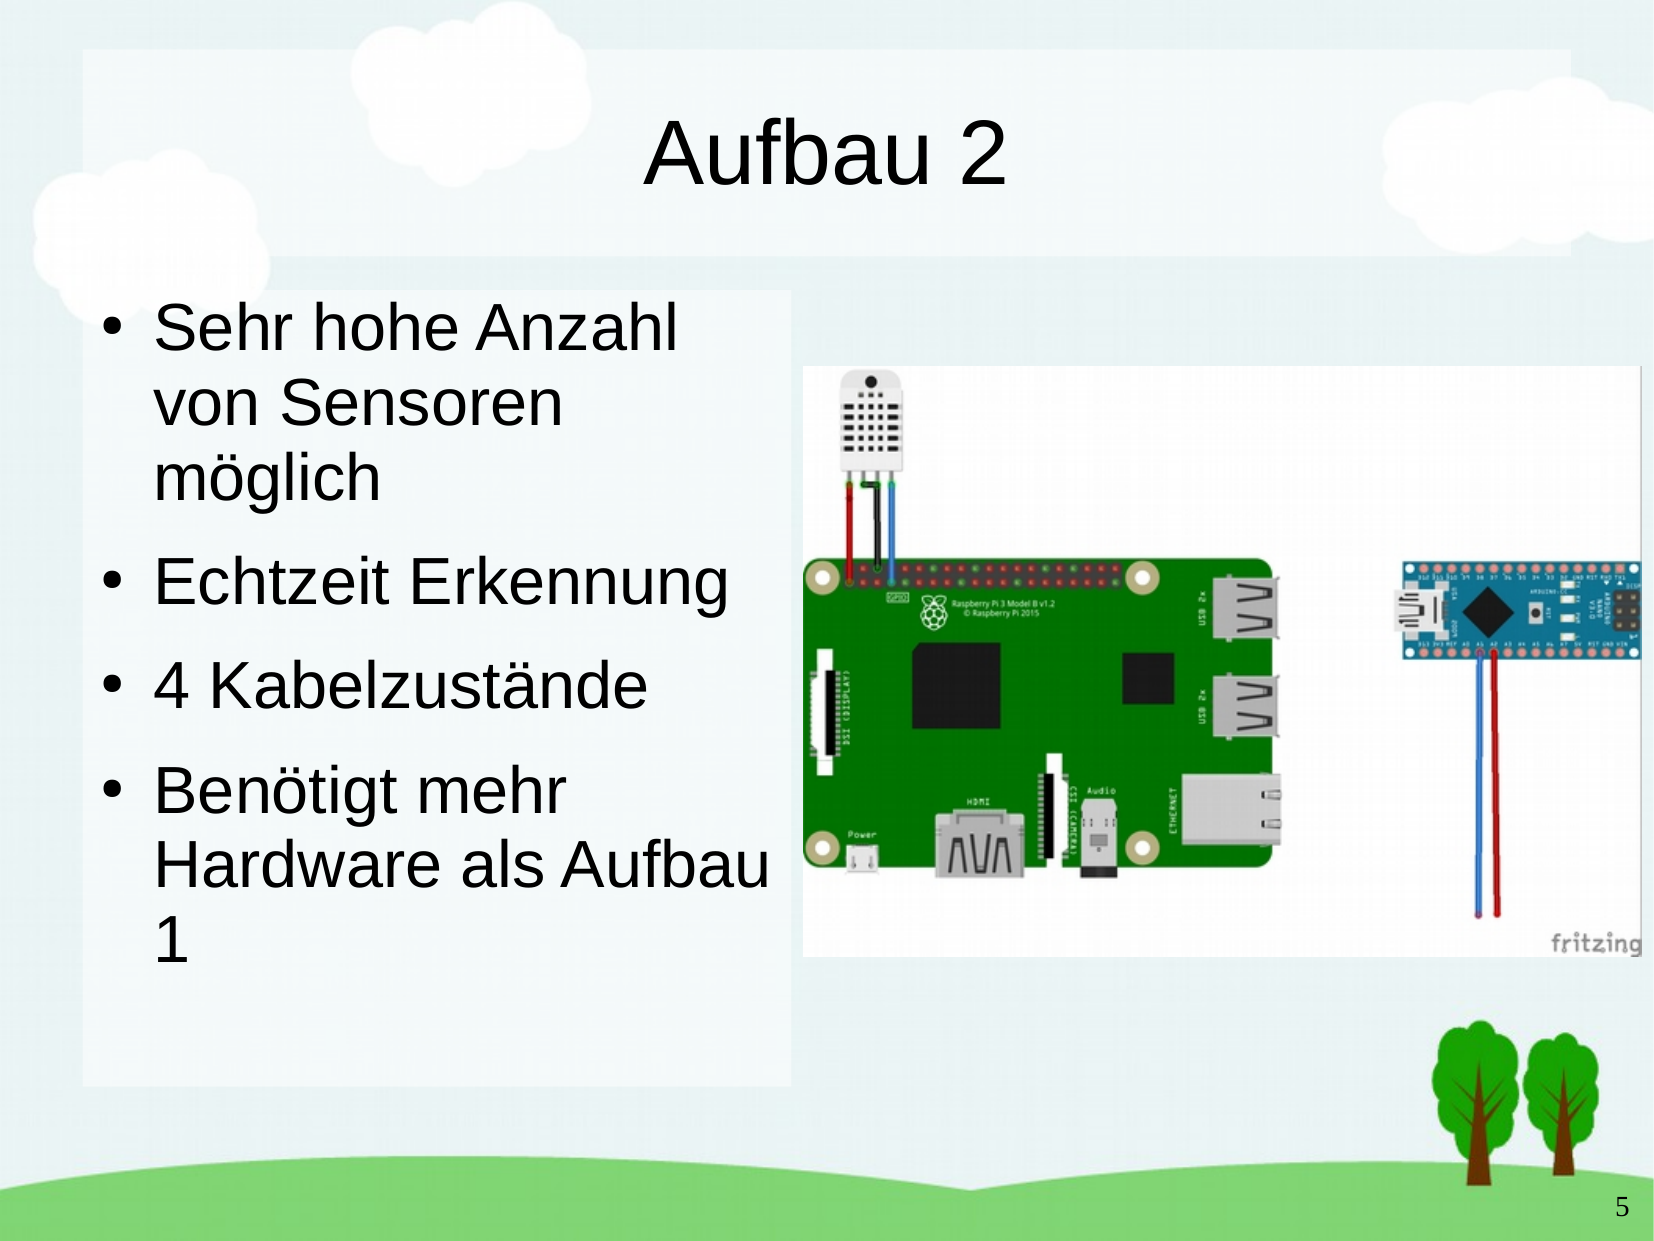

# Aufbau 2
Sehr hohe Anzahl von Sensoren möglich
Echtzeit Erkennung
4 Kabelzustände
Benötigt mehr Hardware als Aufbau 1
5